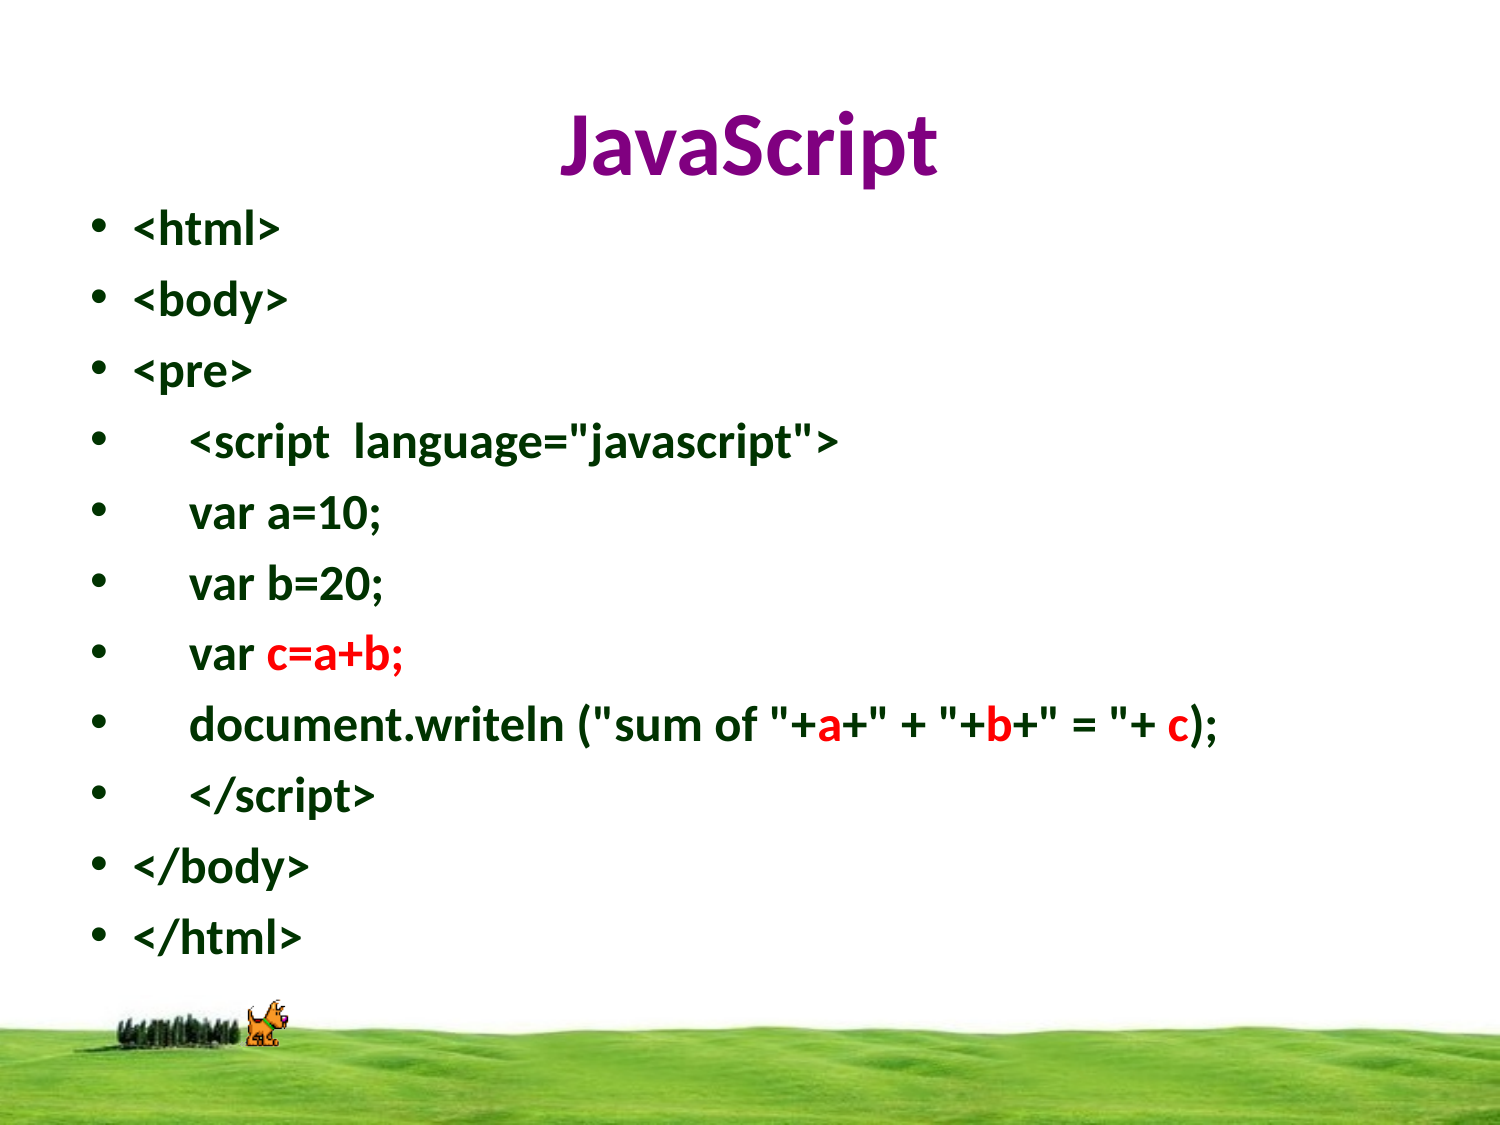

# JavaScript
<html>
<body>
<pre>
	<script language="javascript">
	var a=10;
 	var b=20;
	var c=a+b;
	document.writeln ("sum of "+a+" + "+b+" = "+ c);
	</script>
</body>
</html>